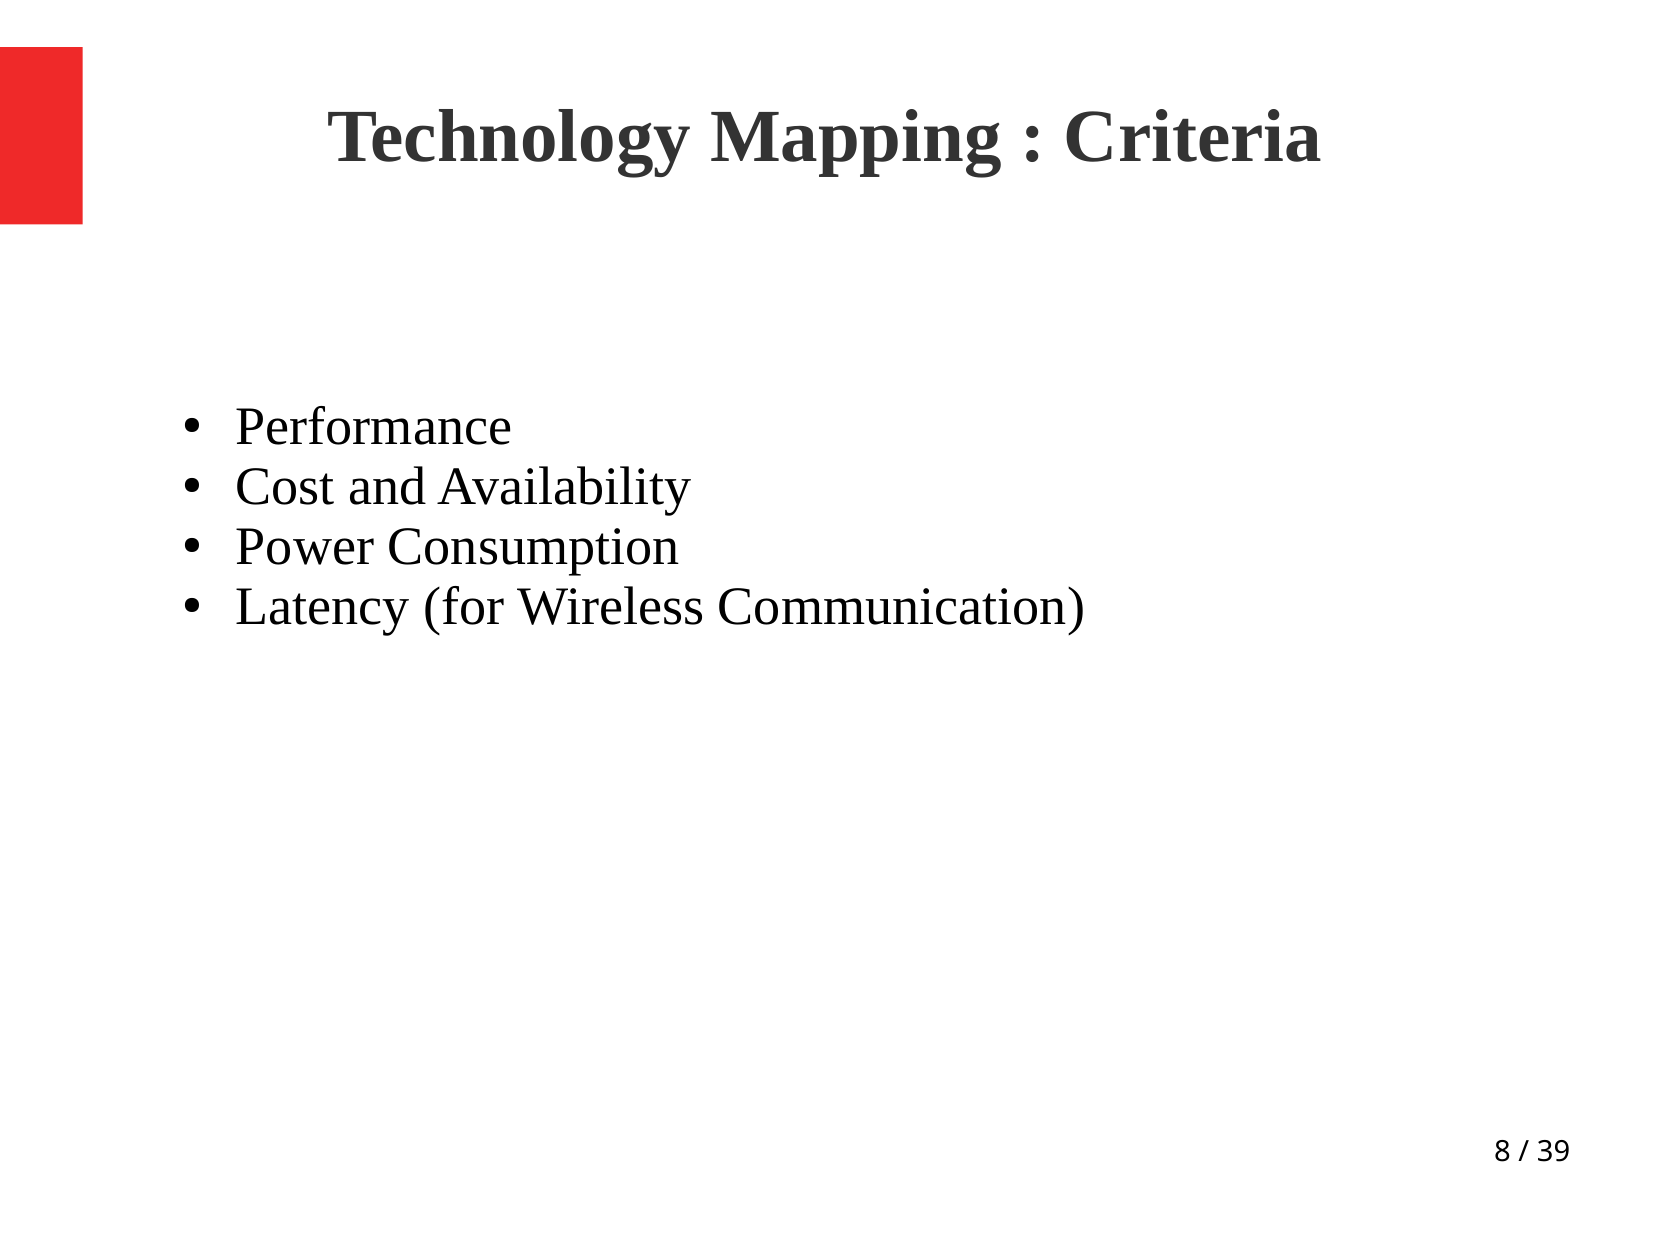

# Technology Mapping : Criteria
Performance
Cost and Availability
Power Consumption
Latency (for Wireless Communication)
8